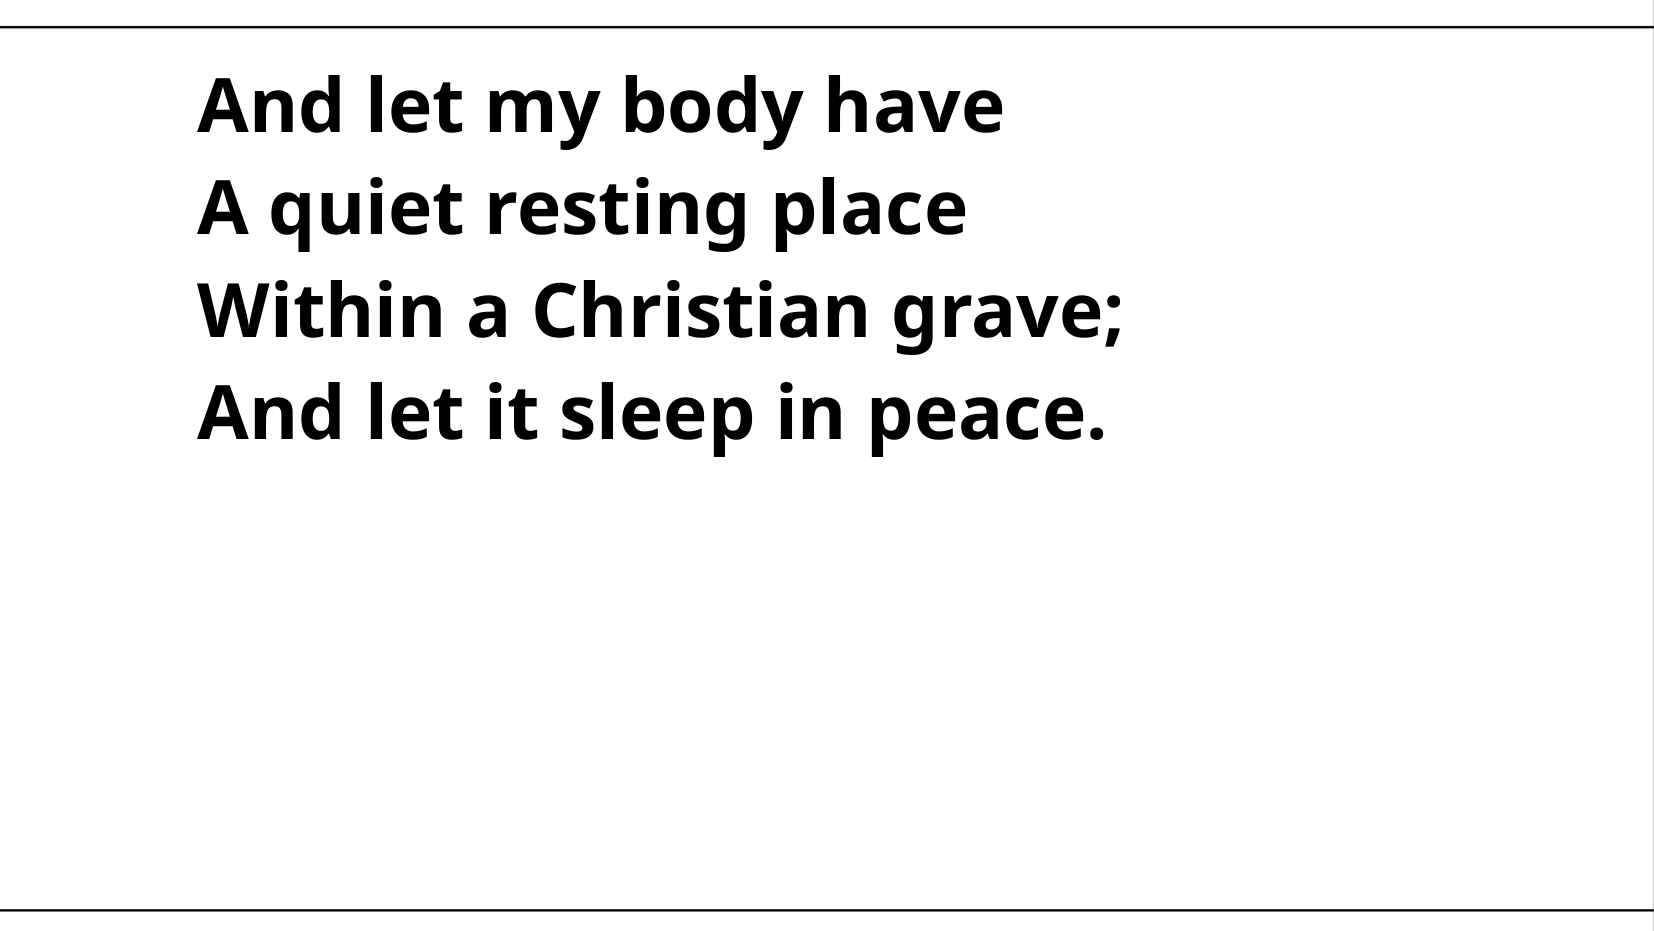

And let my body have
 A quiet resting place
 Within a Christian grave;
 And let it sleep in peace.